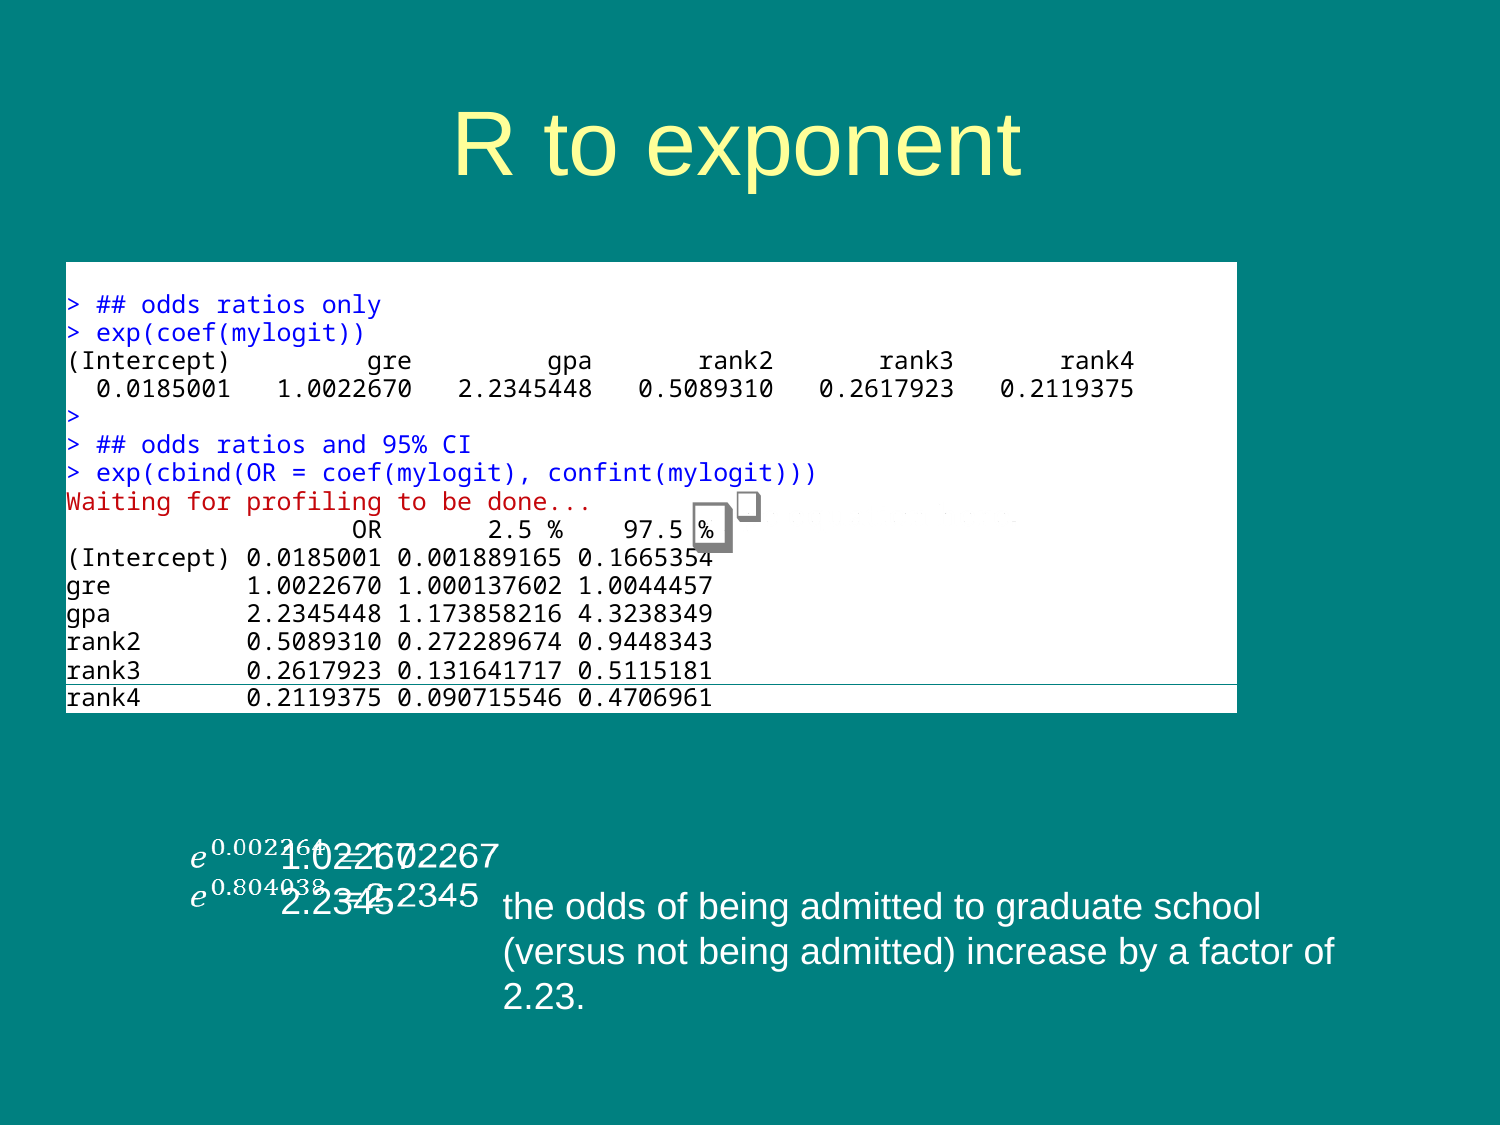

# R to exponent
1.02267
2.2345
the odds of being admitted to graduate school (versus not being admitted) increase by a factor of 2.23.